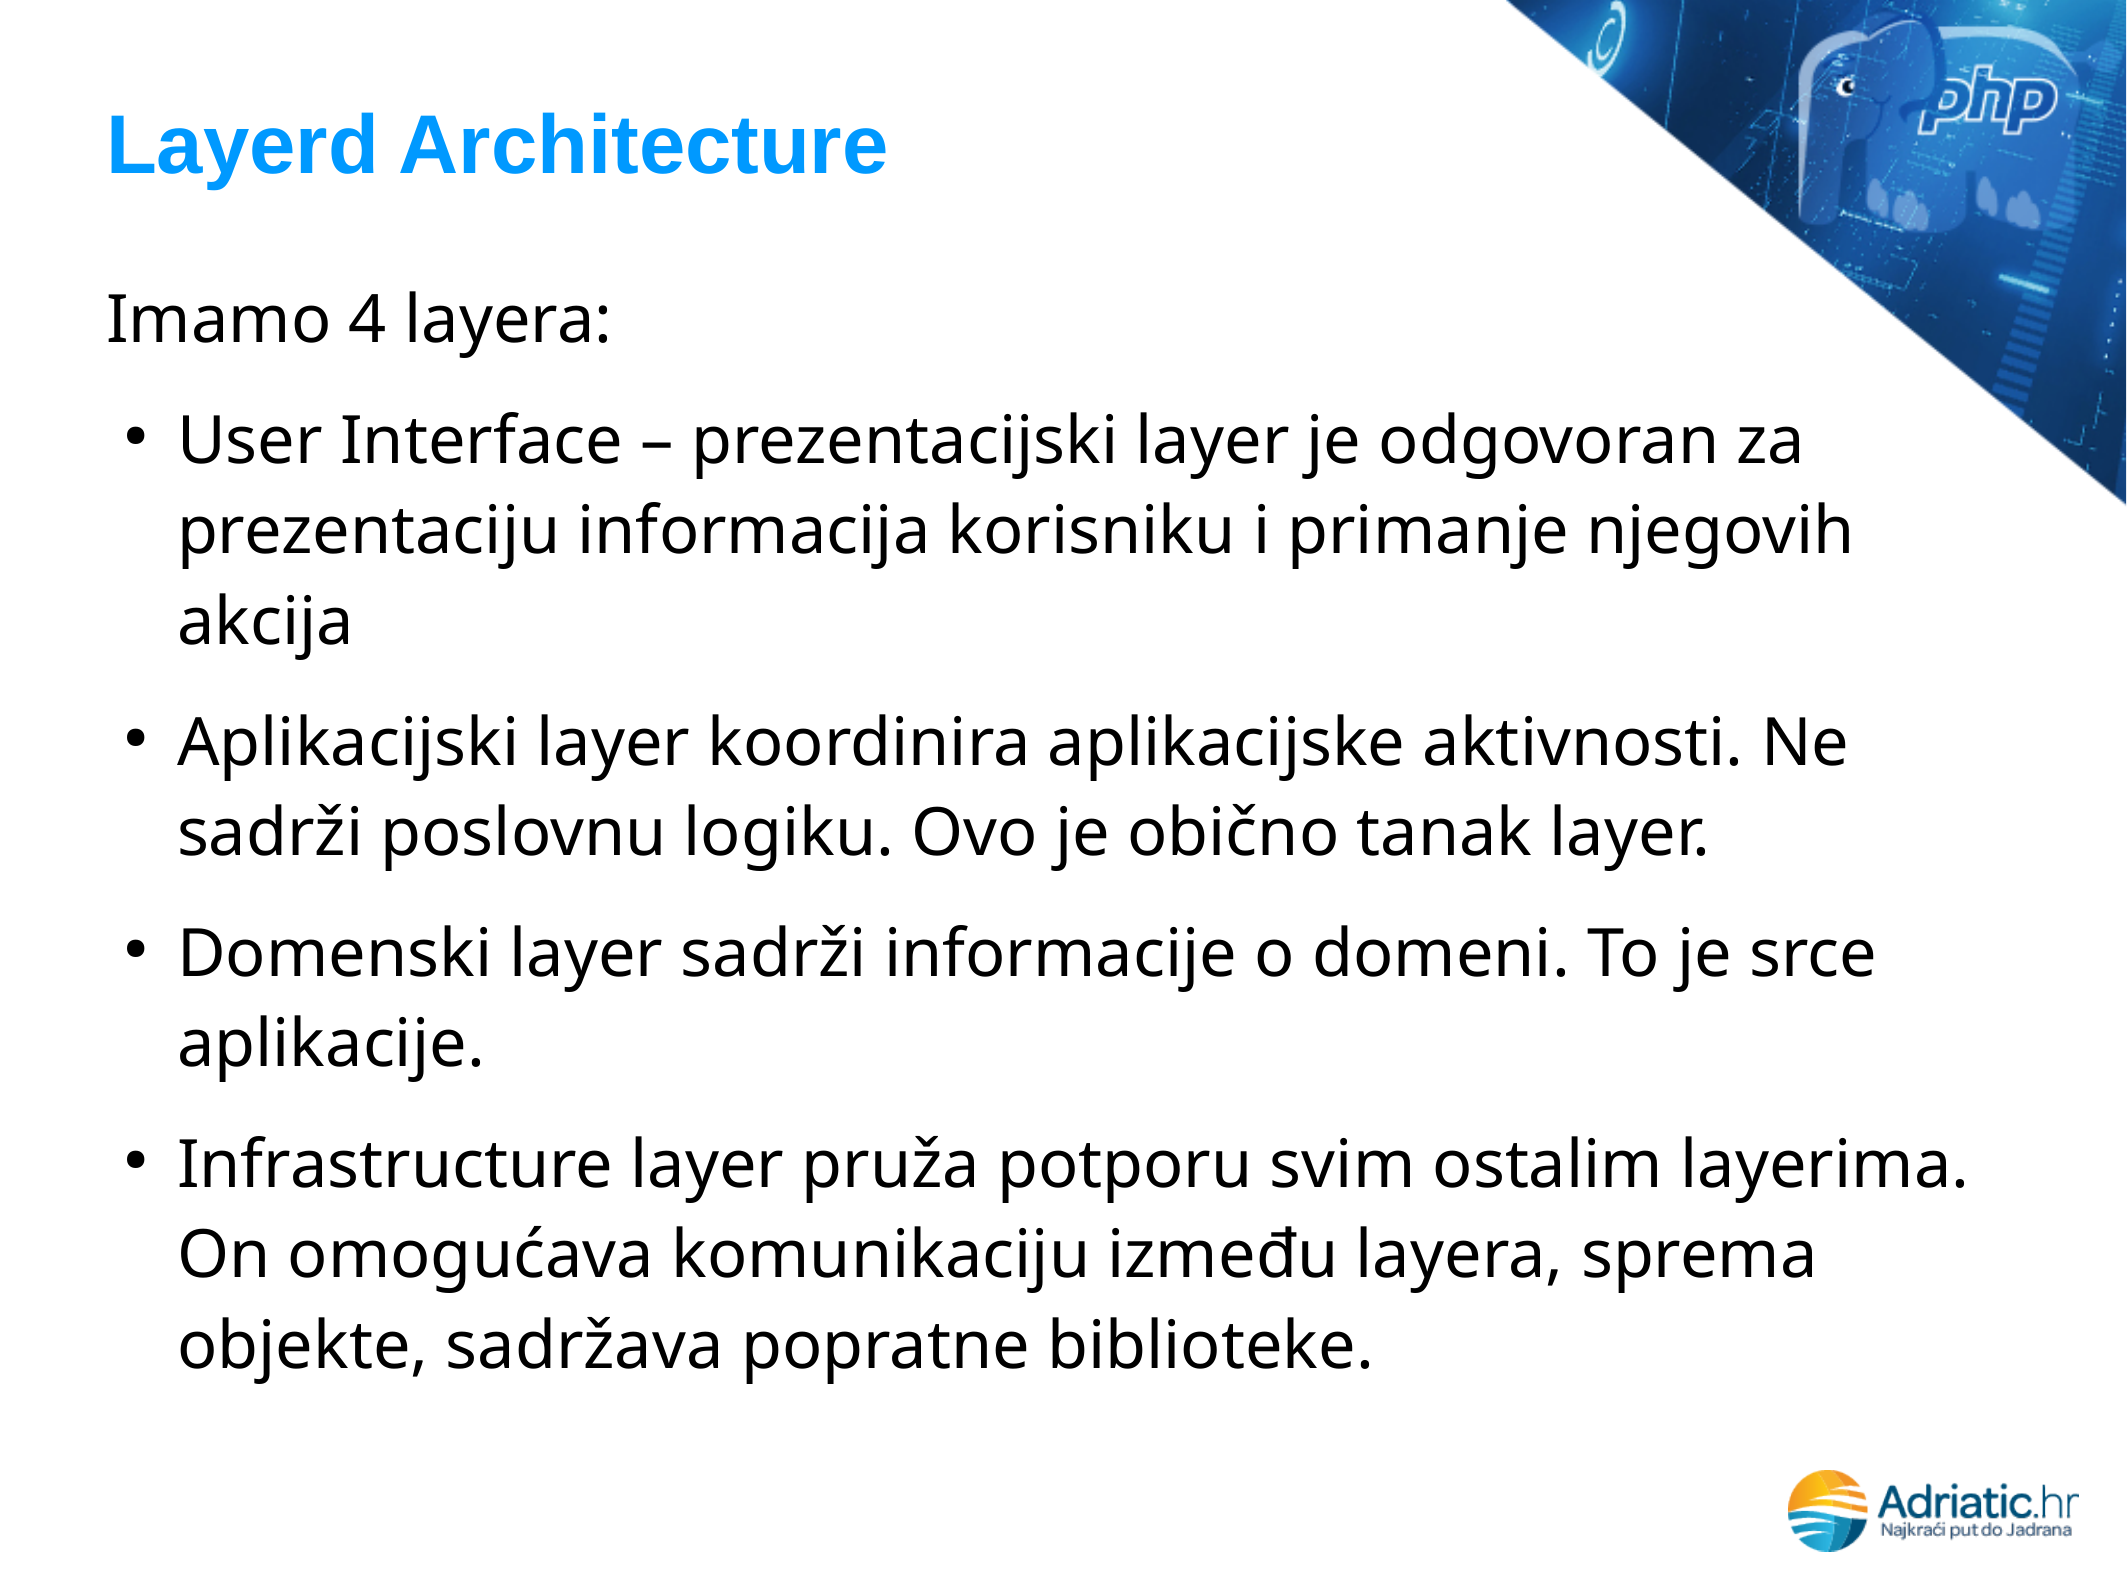

# Layerd Architecture
Imamo 4 layera:
User Interface – prezentacijski layer je odgovoran za prezentaciju informacija korisniku i primanje njegovih akcija
Aplikacijski layer koordinira aplikacijske aktivnosti. Ne sadrži poslovnu logiku. Ovo je obično tanak layer.
Domenski layer sadrži informacije o domeni. To je srce aplikacije.
Infrastructure layer pruža potporu svim ostalim layerima. On omogućava komunikaciju između layera, sprema objekte, sadržava popratne biblioteke.